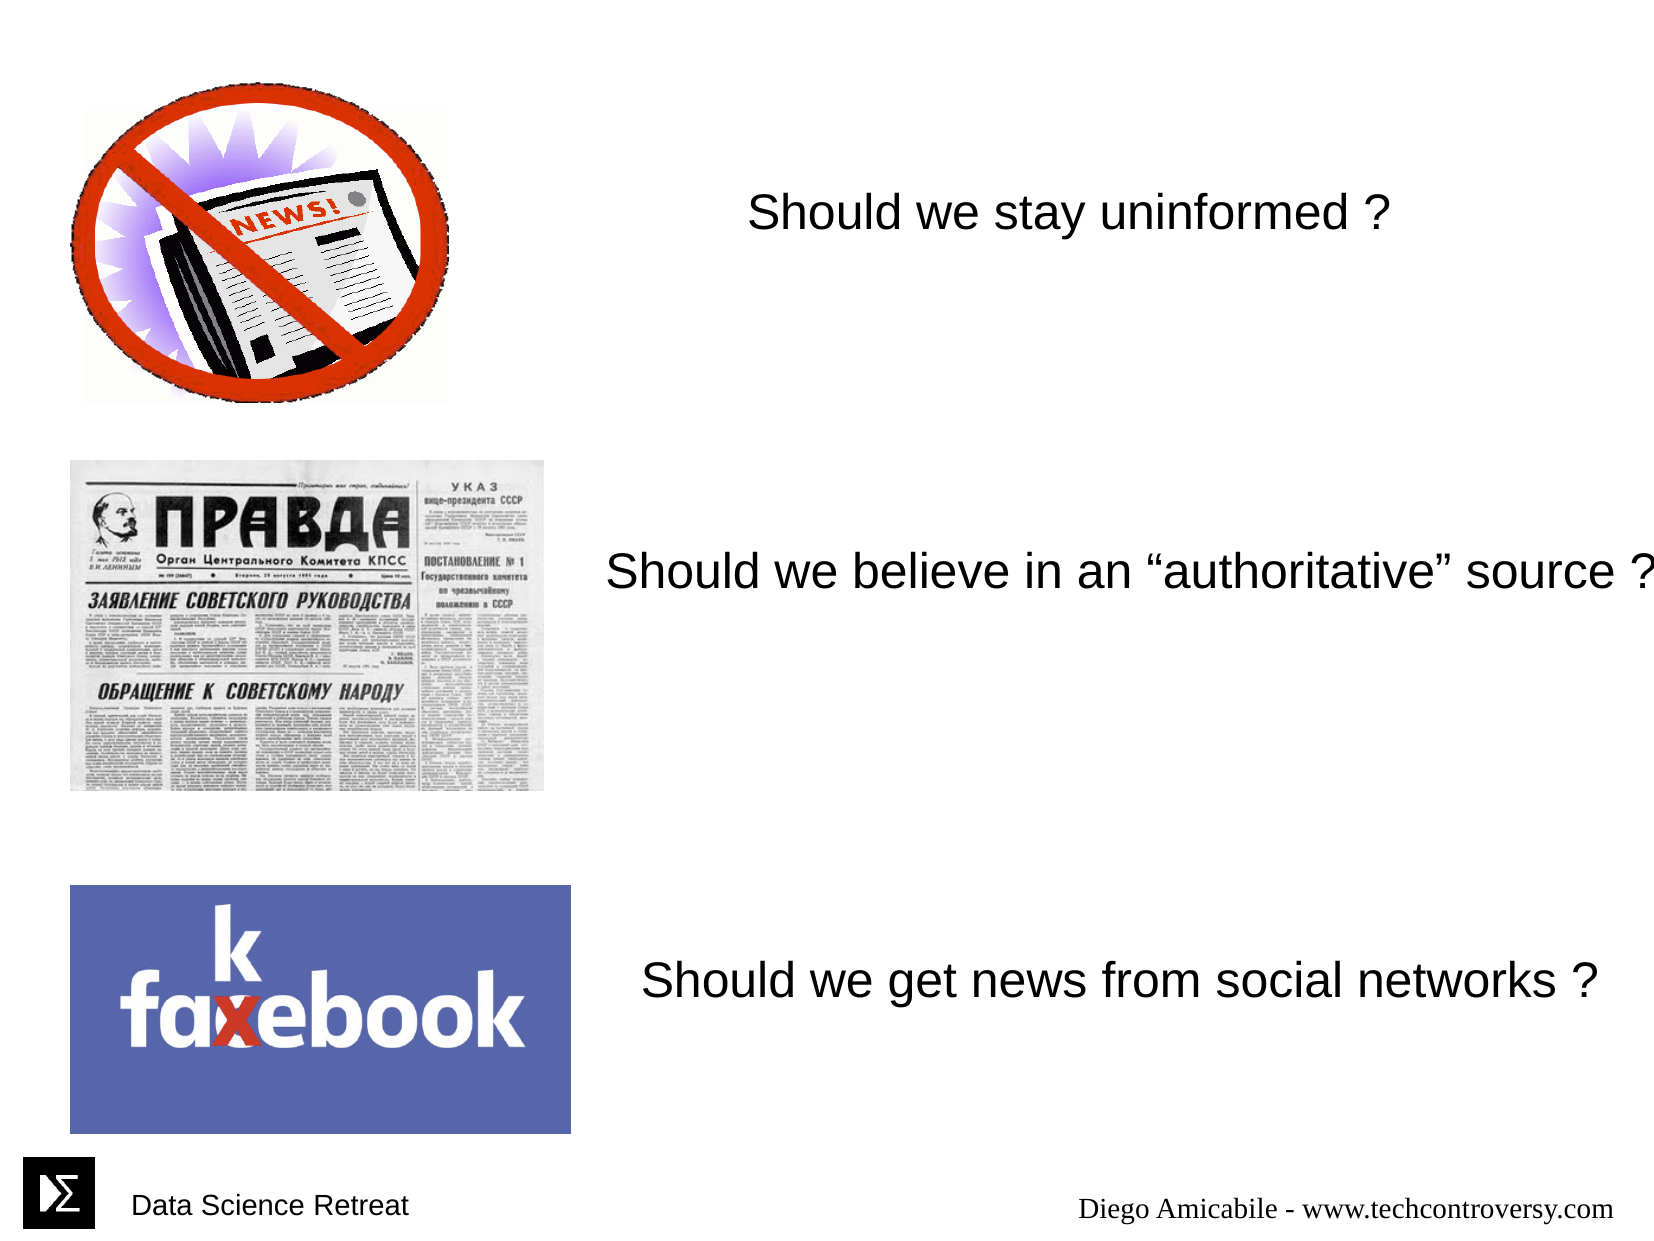

Should we stay uninformed ?
Should we believe in an “authoritative” source ?
Should we get news from social networks ?
Diego Amicabile - www.techcontroversy.com